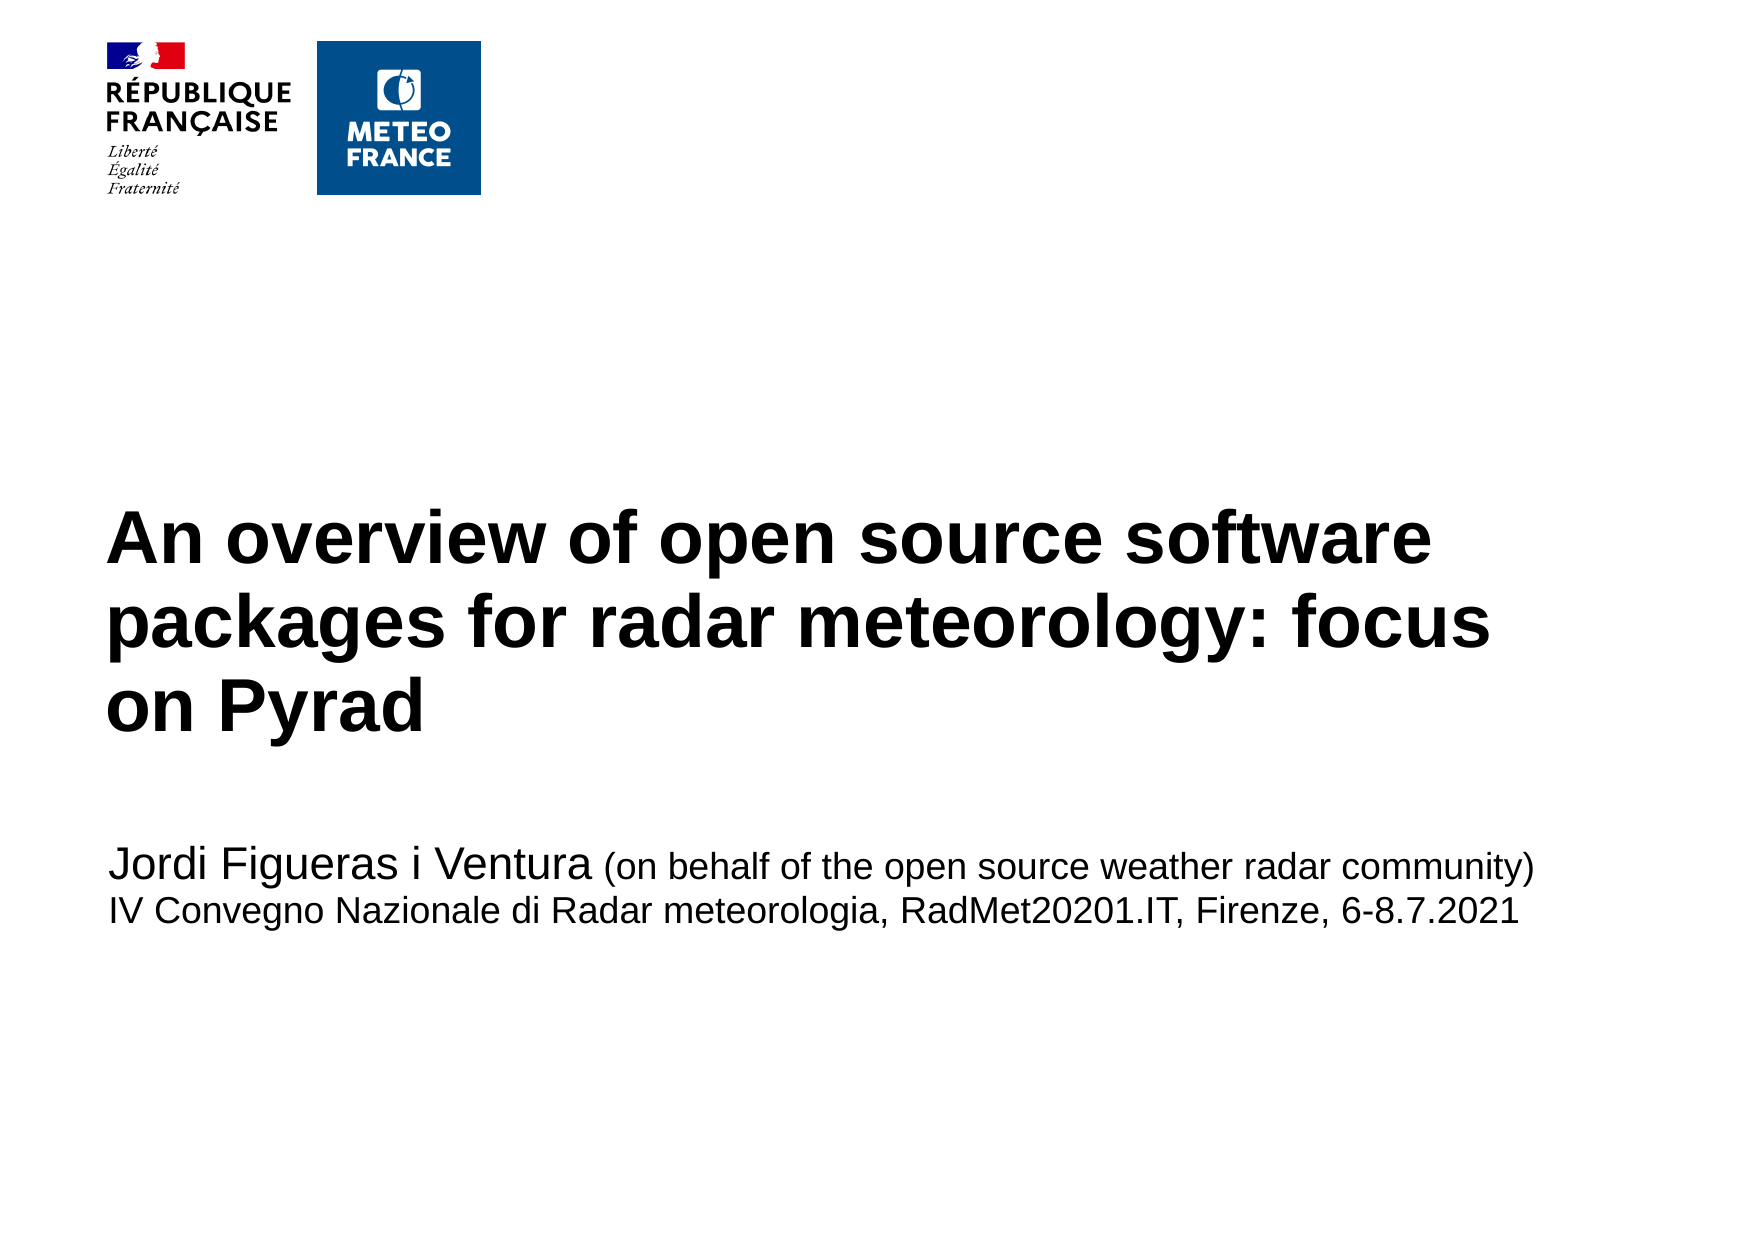

# An overview of open source software packages for radar meteorology: focus on Pyrad
Jordi Figueras i Ventura (on behalf of the open source weather radar community)
IV Convegno Nazionale di Radar meteorologia, RadMet20201.IT, Firenze, 6-8.7.2021